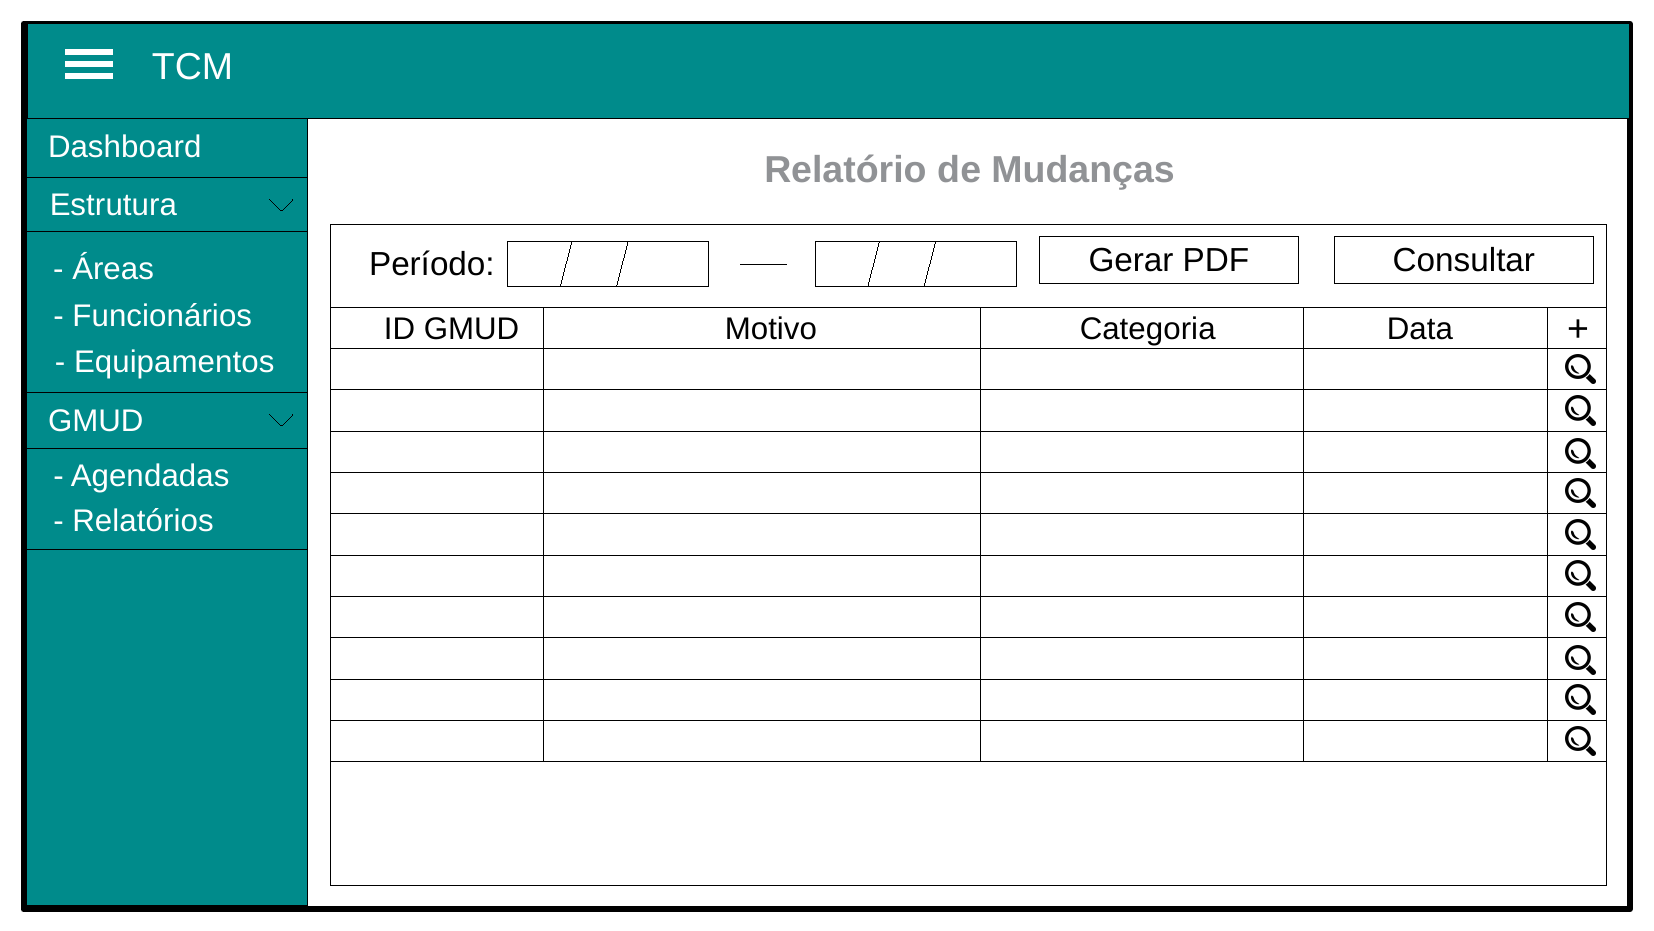

TCM
Dashboard
Relatório de Mudanças
Estrutura
Gerar PDF
Consultar
Período:
- Áreas
- Funcionários
+
ID GMUD
Motivo
Categoria
Data
- Equipamentos
GMUD
- Agendadas
- Relatórios